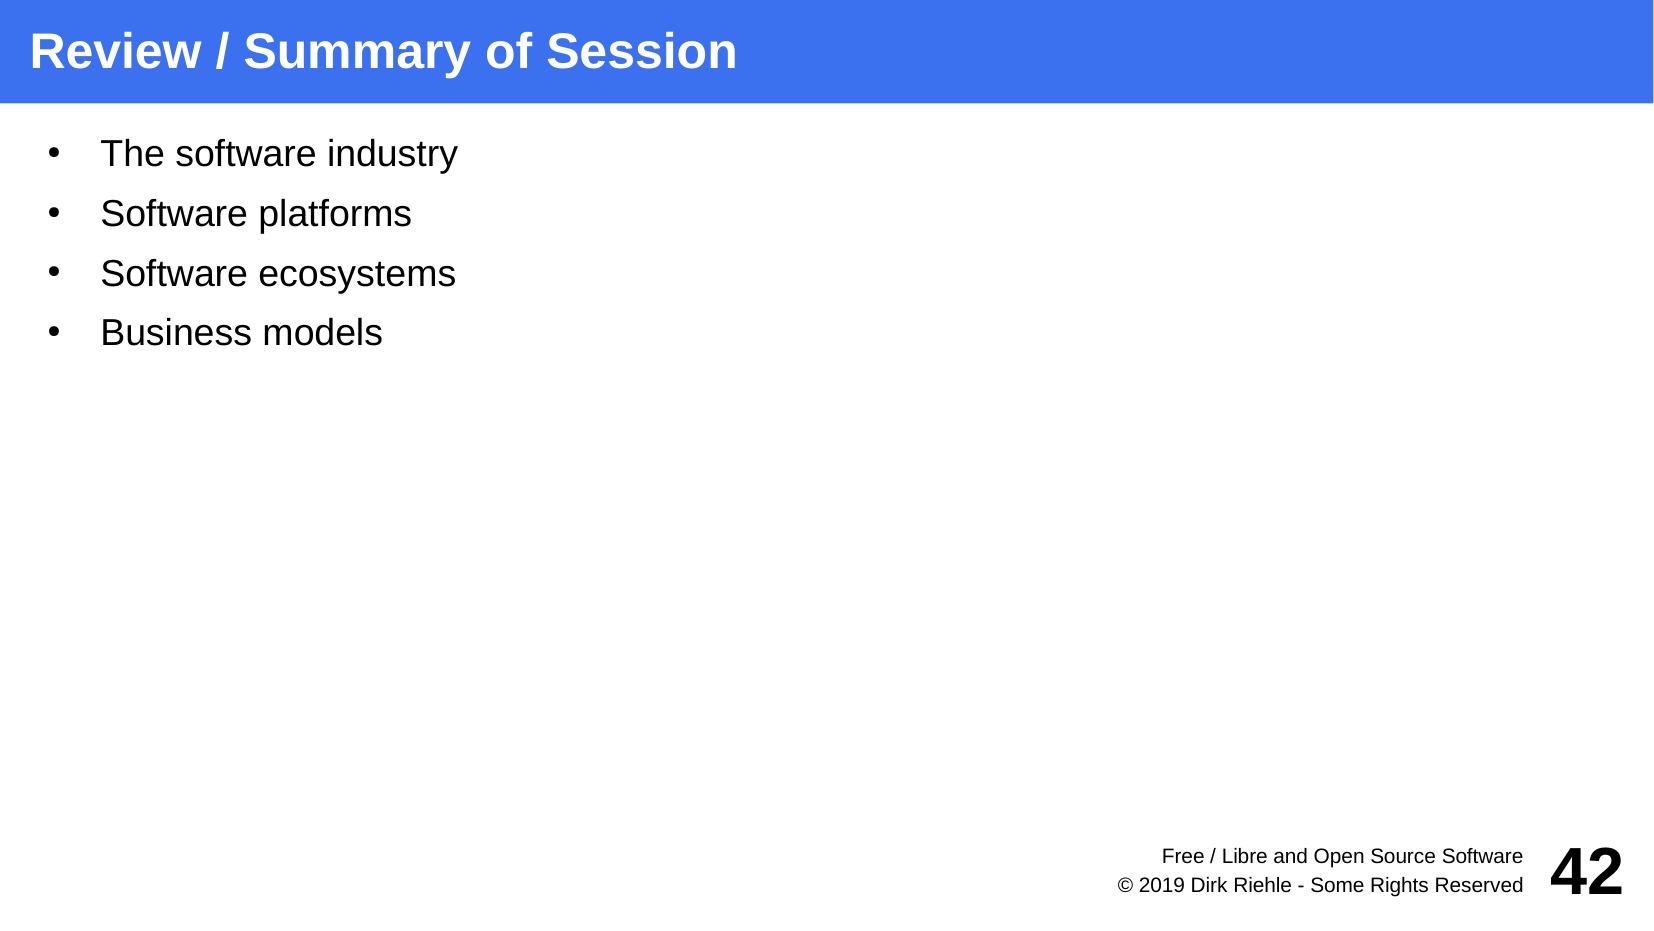

# Review / Summary of Session
The software industry
Software platforms
Software ecosystems
Business models
Free / Libre and Open Source Software
42
© 2019 Dirk Riehle - Some Rights Reserved